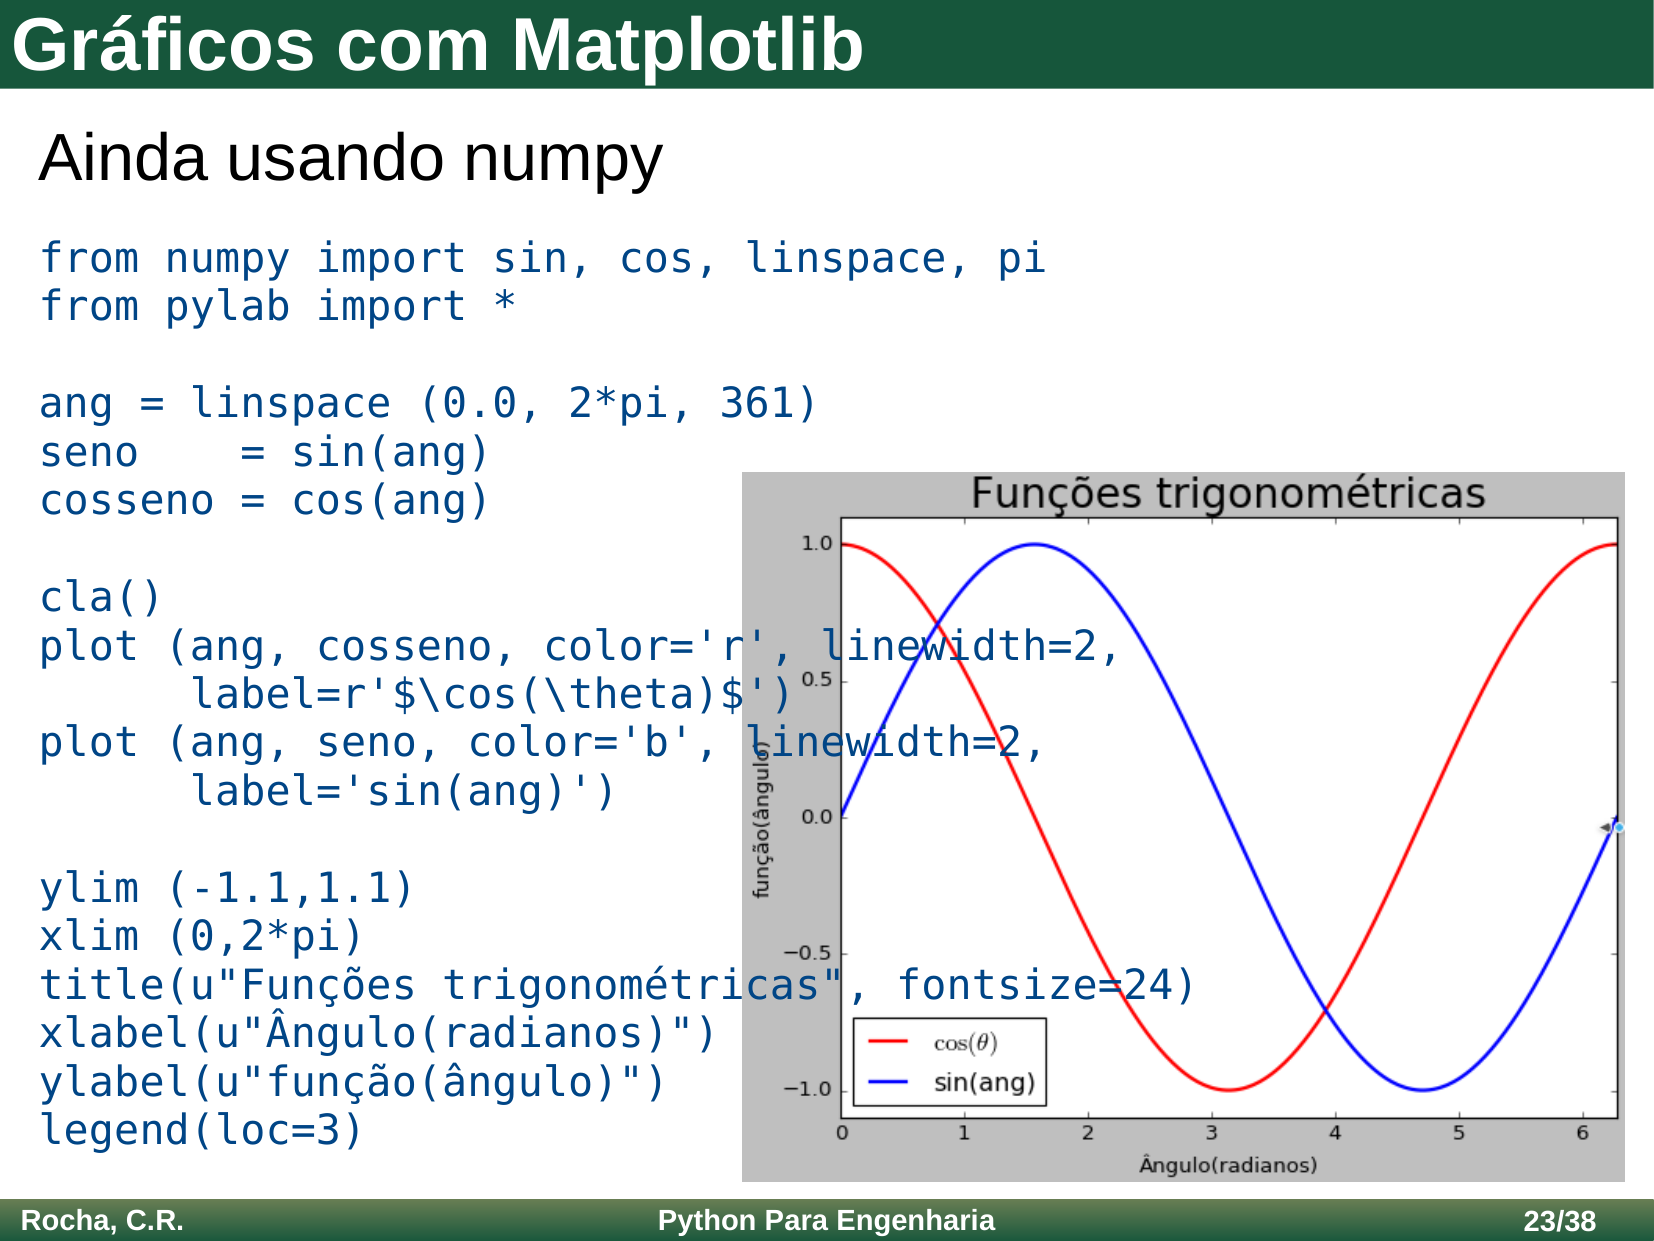

# Gráficos com Matplotlib
Ainda usando numpy
from numpy import sin, cos, linspace, pi
from pylab import *
ang = linspace (0.0, 2*pi, 361)
seno = sin(ang)
cosseno = cos(ang)
cla()
plot (ang, cosseno, color='r', linewidth=2,
 label=r'$\cos(\theta)$')
plot (ang, seno, color='b', linewidth=2,
 label='sin(ang)')
ylim (-1.1,1.1)
xlim (0,2*pi)
title(u"Funções trigonométricas", fontsize=24)
xlabel(u"Ângulo(radianos)")
ylabel(u"função(ângulo)")
legend(loc=3)